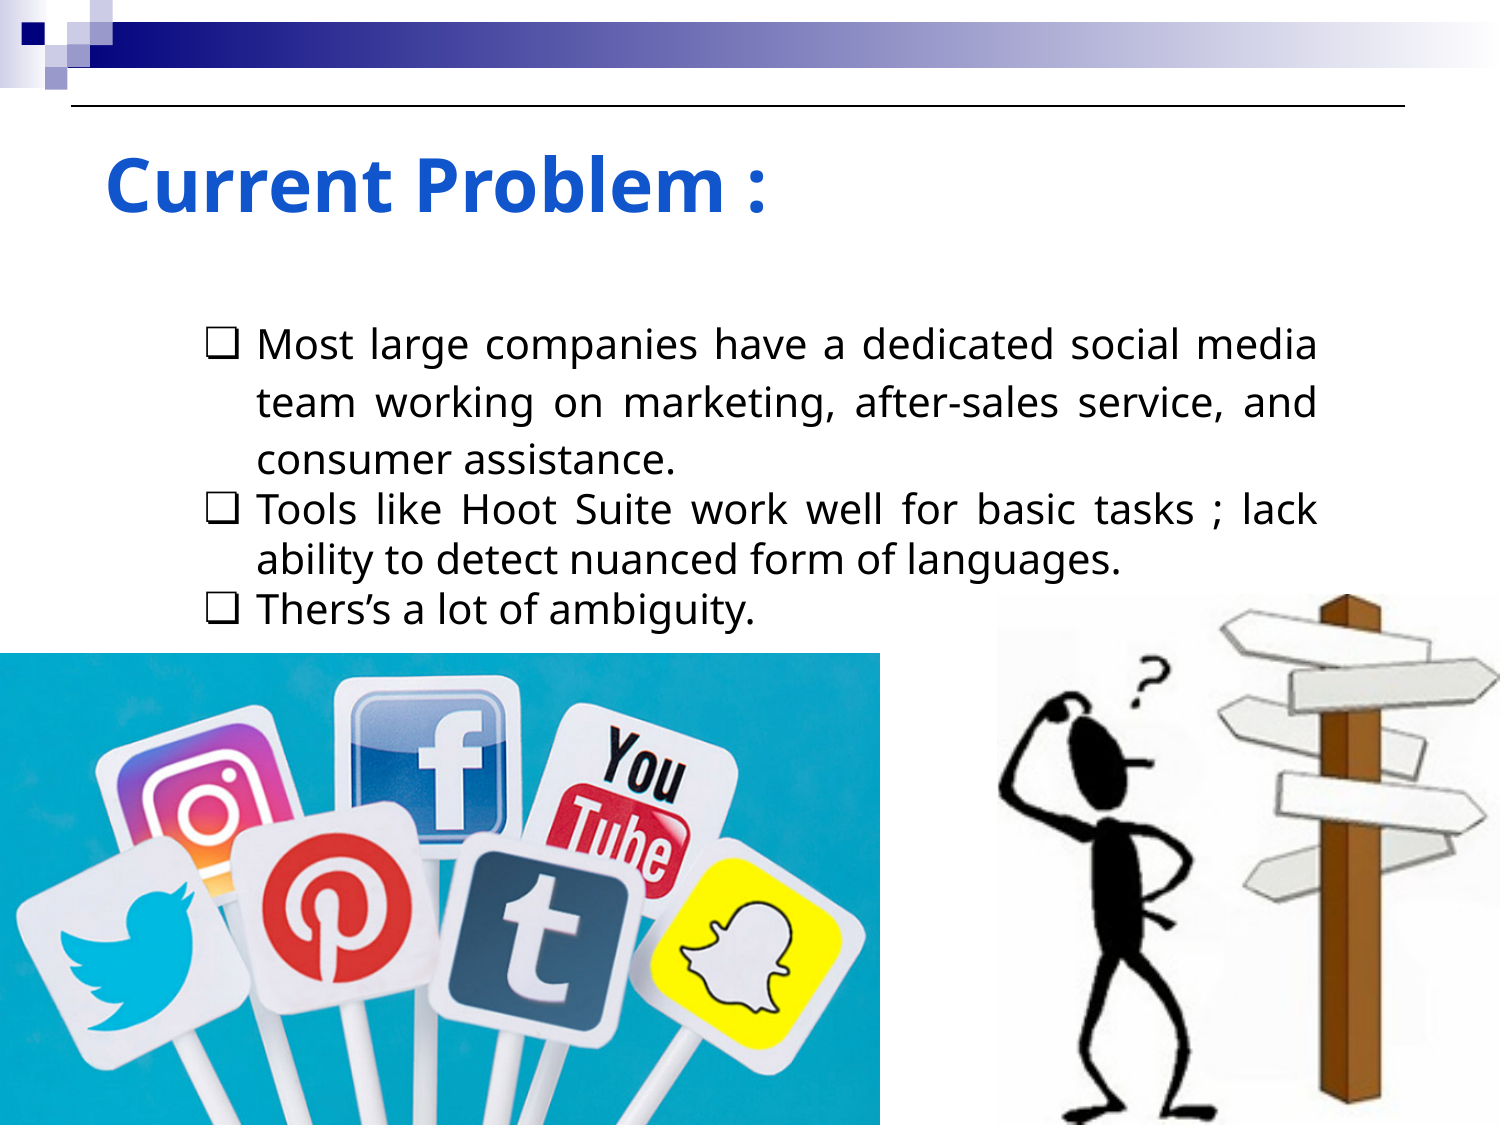

Current Problem :
Most large companies have a dedicated social media team working on marketing, after-sales service, and consumer assistance.
Tools like Hoot Suite work well for basic tasks ; lack ability to detect nuanced form of languages.
Thers’s a lot of ambiguity.